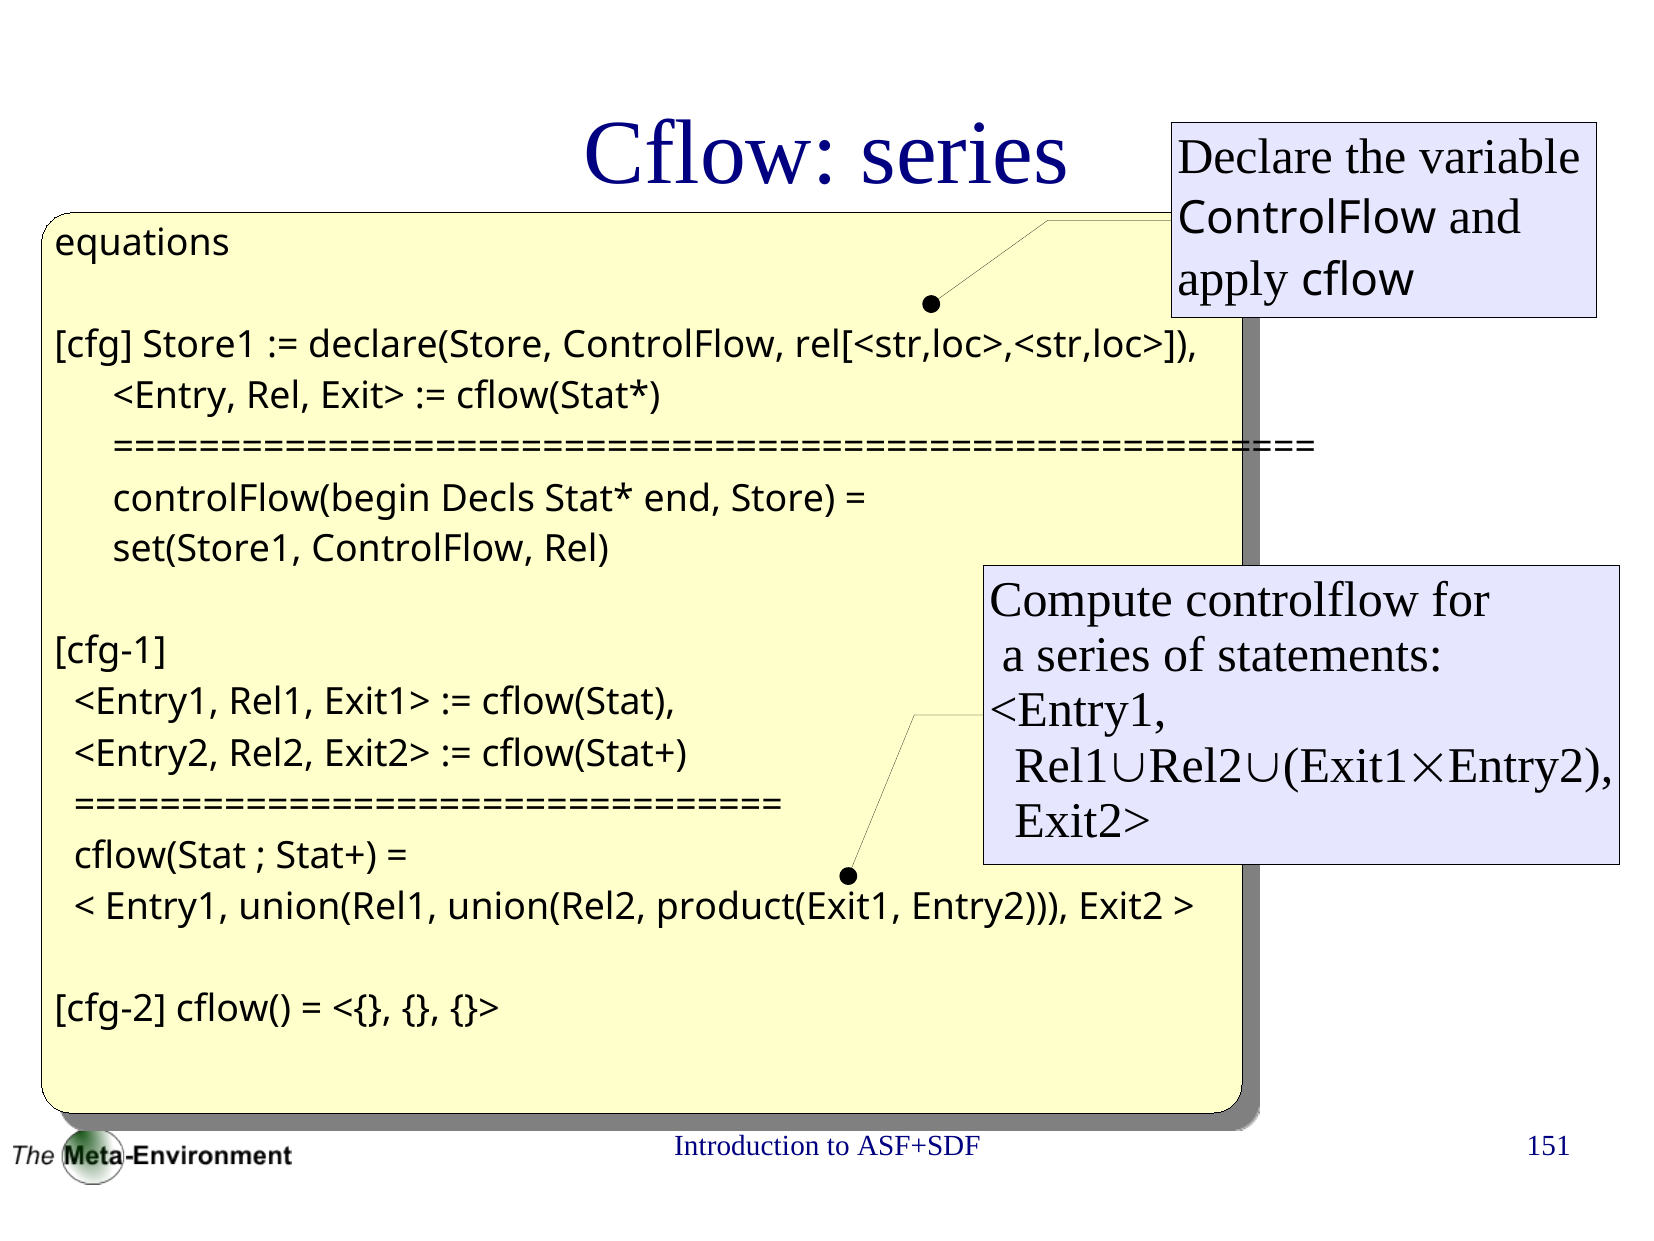

# Cflow: series
equations
[cfg] Store1 := declare(Store, ControlFlow, rel[<str,loc>,<str,loc>]),
 <Entry, Rel, Exit> := cflow(Stat*)
 ========================================================
 controlFlow(begin Decls Stat* end, Store) =
 set(Store1, ControlFlow, Rel)
[cfg-1]
 <Entry1, Rel1, Exit1> := cflow(Stat),
 <Entry2, Rel2, Exit2> := cflow(Stat+)
 =================================
 cflow(Stat ; Stat+) =
 < Entry1, union(Rel1, union(Rel2, product(Exit1, Entry2))), Exit2 >
[cfg-2] cflow() = <{}, {}, {}>
151